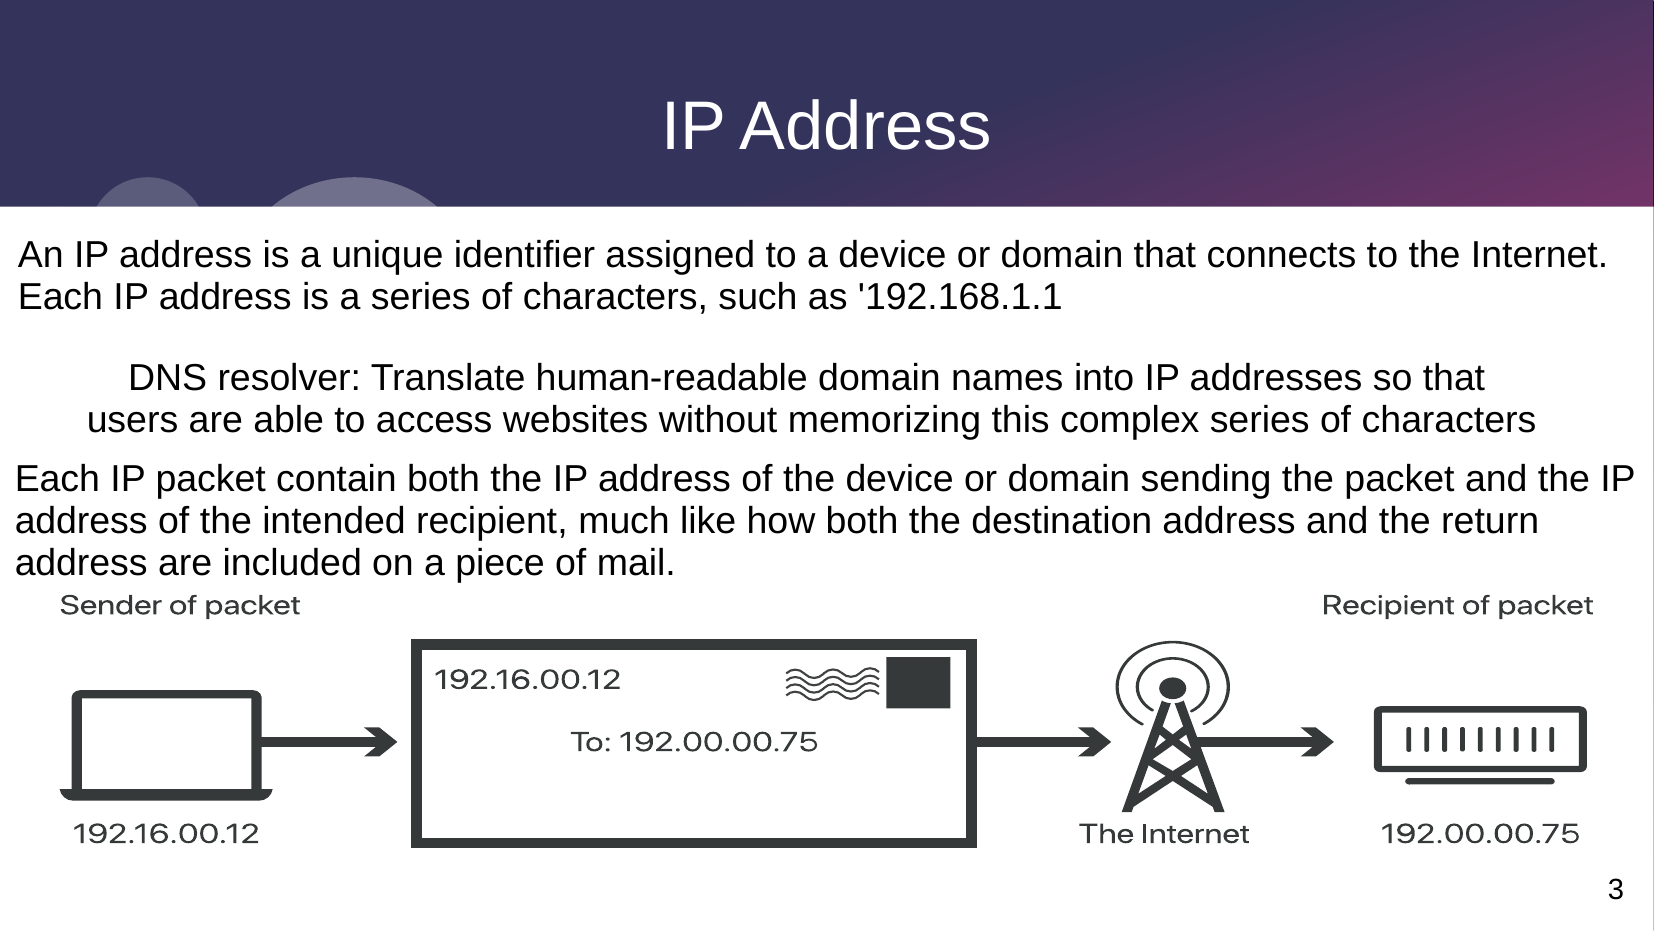

# IP Address
An IP address is a unique identifier assigned to a device or domain that connects to the Internet. Each IP address is a series of characters, such as '192.168.1.1
DNS resolver: Translate human-readable domain names into IP addresses so that
users are able to access websites without memorizing this complex series of characters
Each IP packet contain both the IP address of the device or domain sending the packet and the IP address of the intended recipient, much like how both the destination address and the return address are included on a piece of mail.